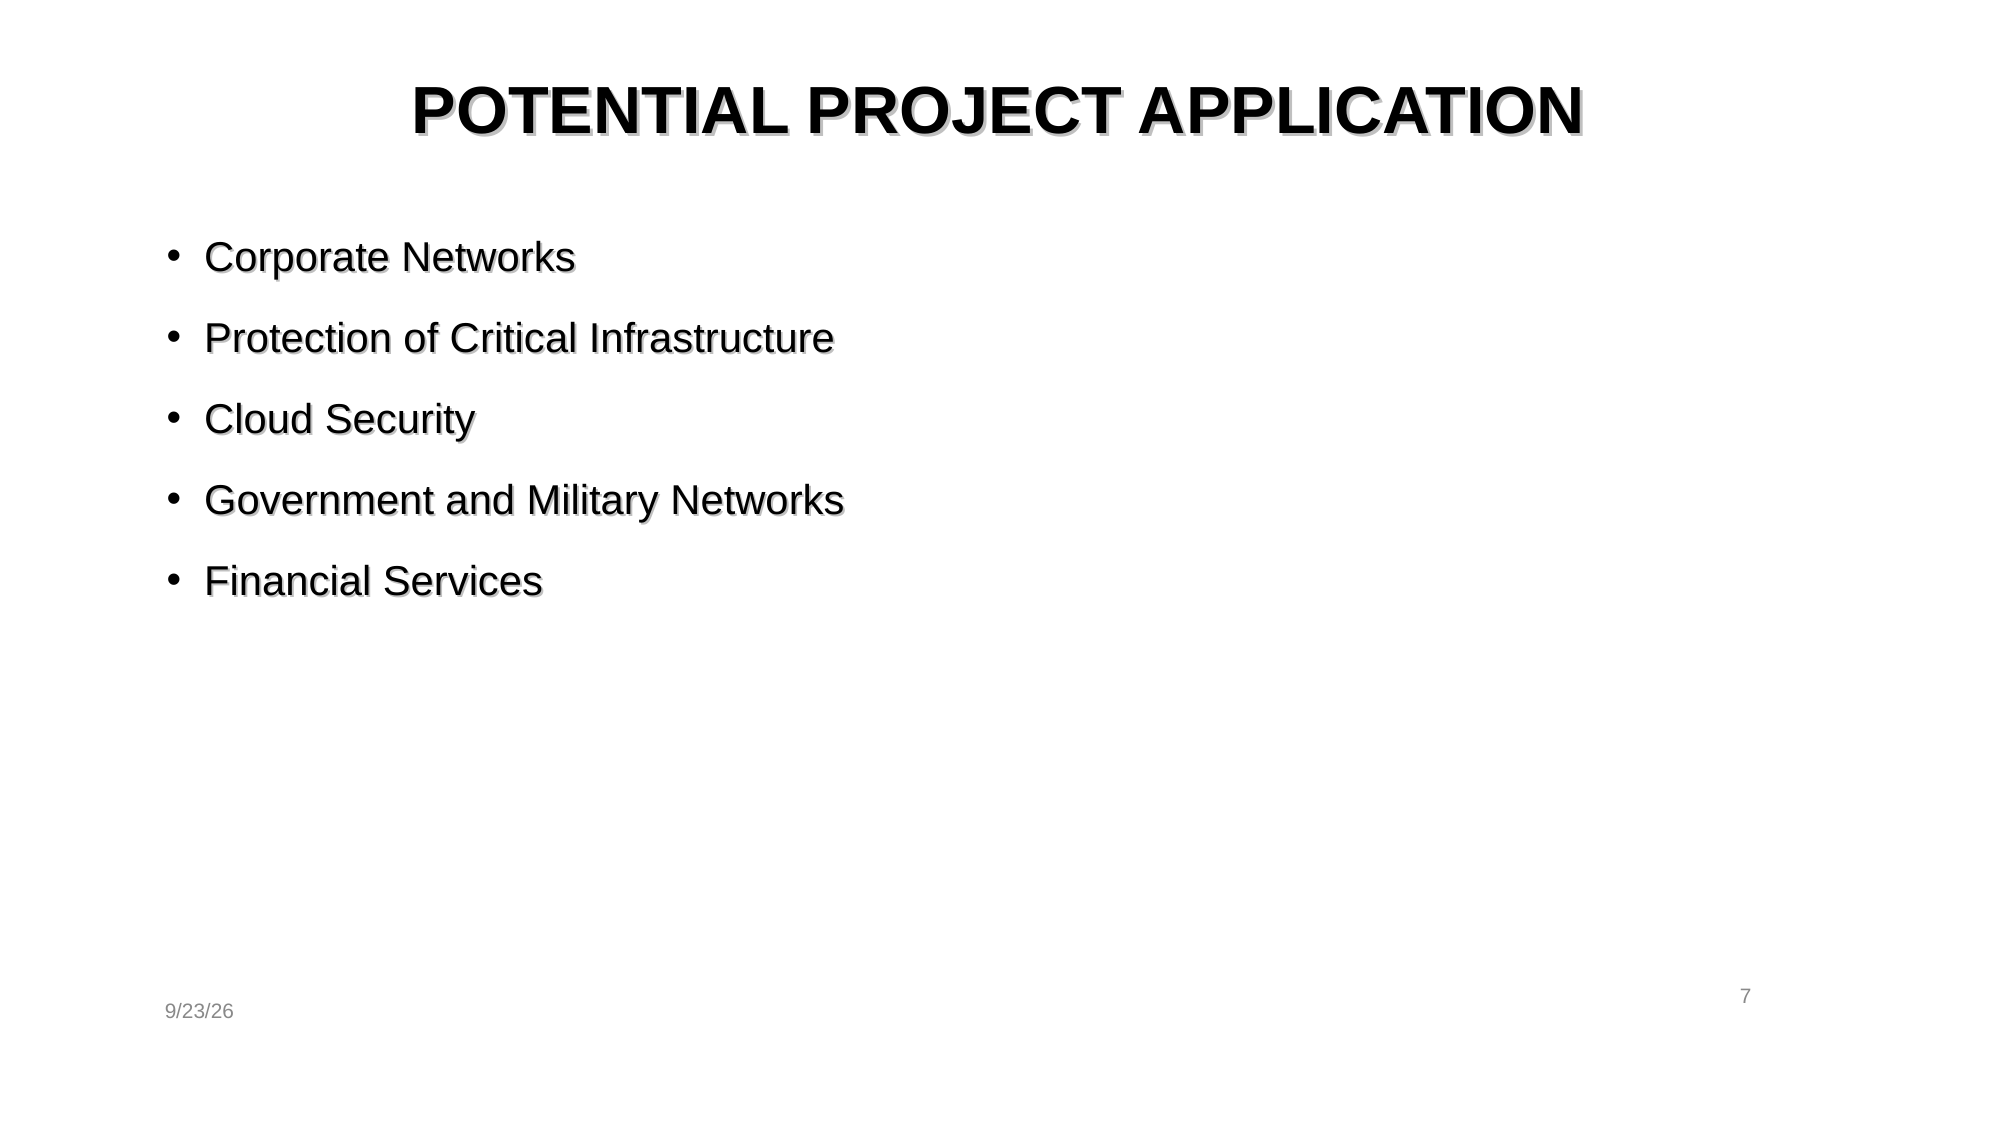

# Potential project application
Corporate Networks
Protection of Critical Infrastructure
Cloud Security
Government and Military Networks
Financial Services
7